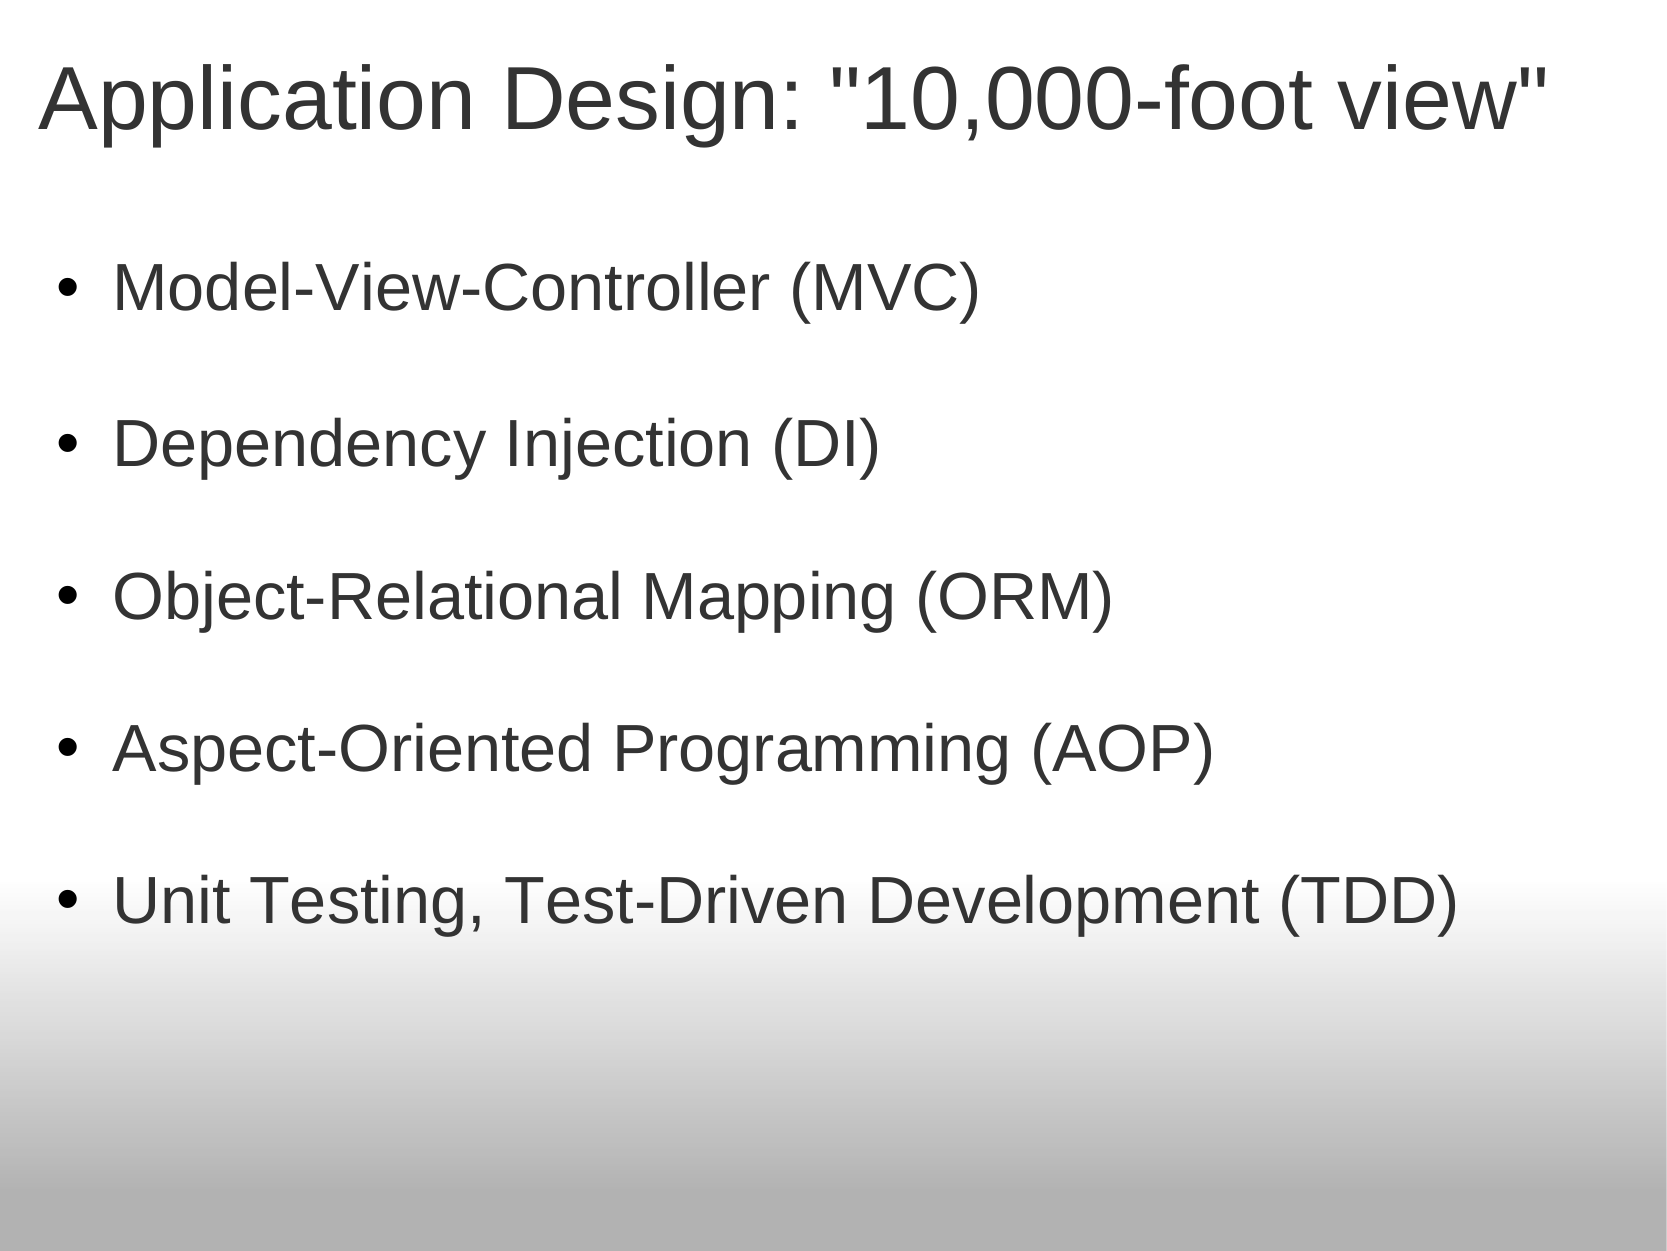

# Application Design: "10,000-foot view"
Model-View-Controller (MVC)
Dependency Injection (DI)
Object-Relational Mapping (ORM)
Aspect-Oriented Programming (AOP)
Unit Testing, Test-Driven Development (TDD)